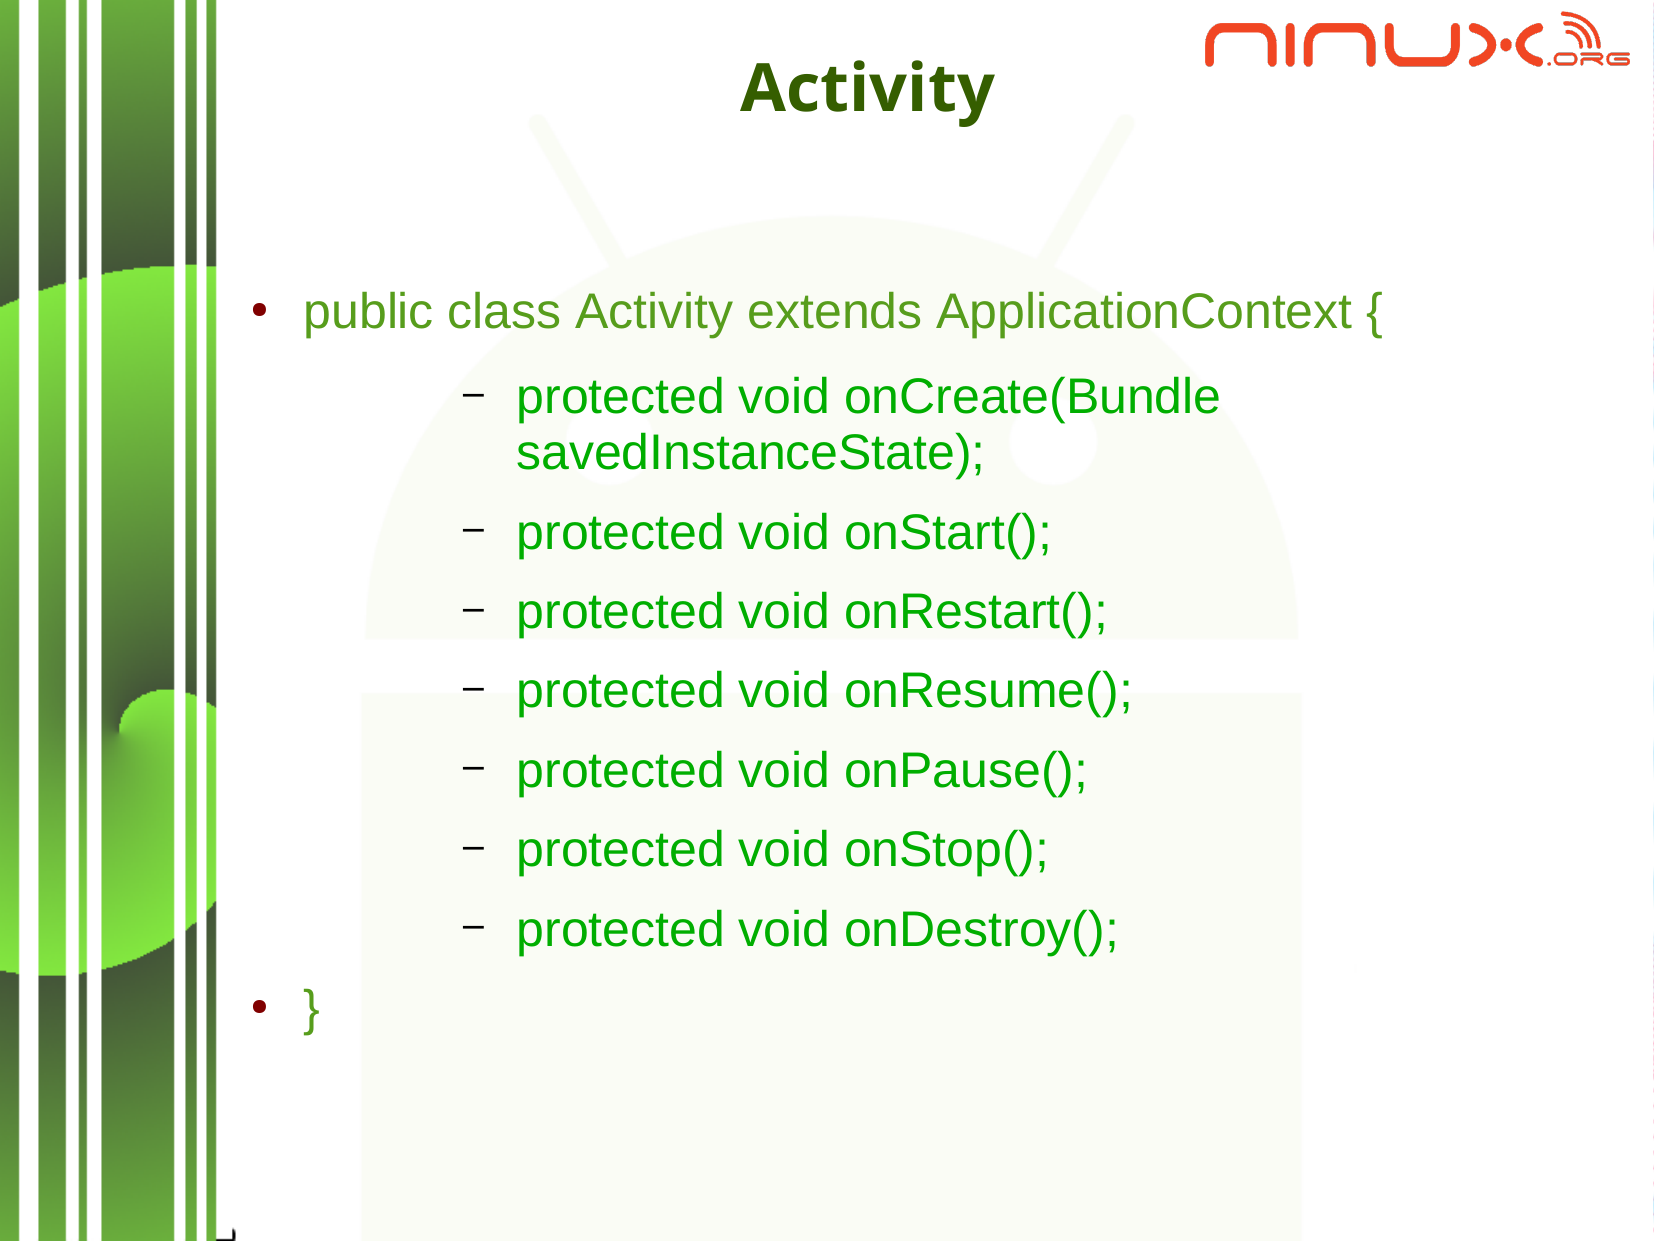

# Activity
public class Activity extends ApplicationContext {
protected void onCreate(Bundle savedInstanceState);
protected void onStart();
protected void onRestart();
protected void onResume();
protected void onPause();
protected void onStop();
protected void onDestroy();
}